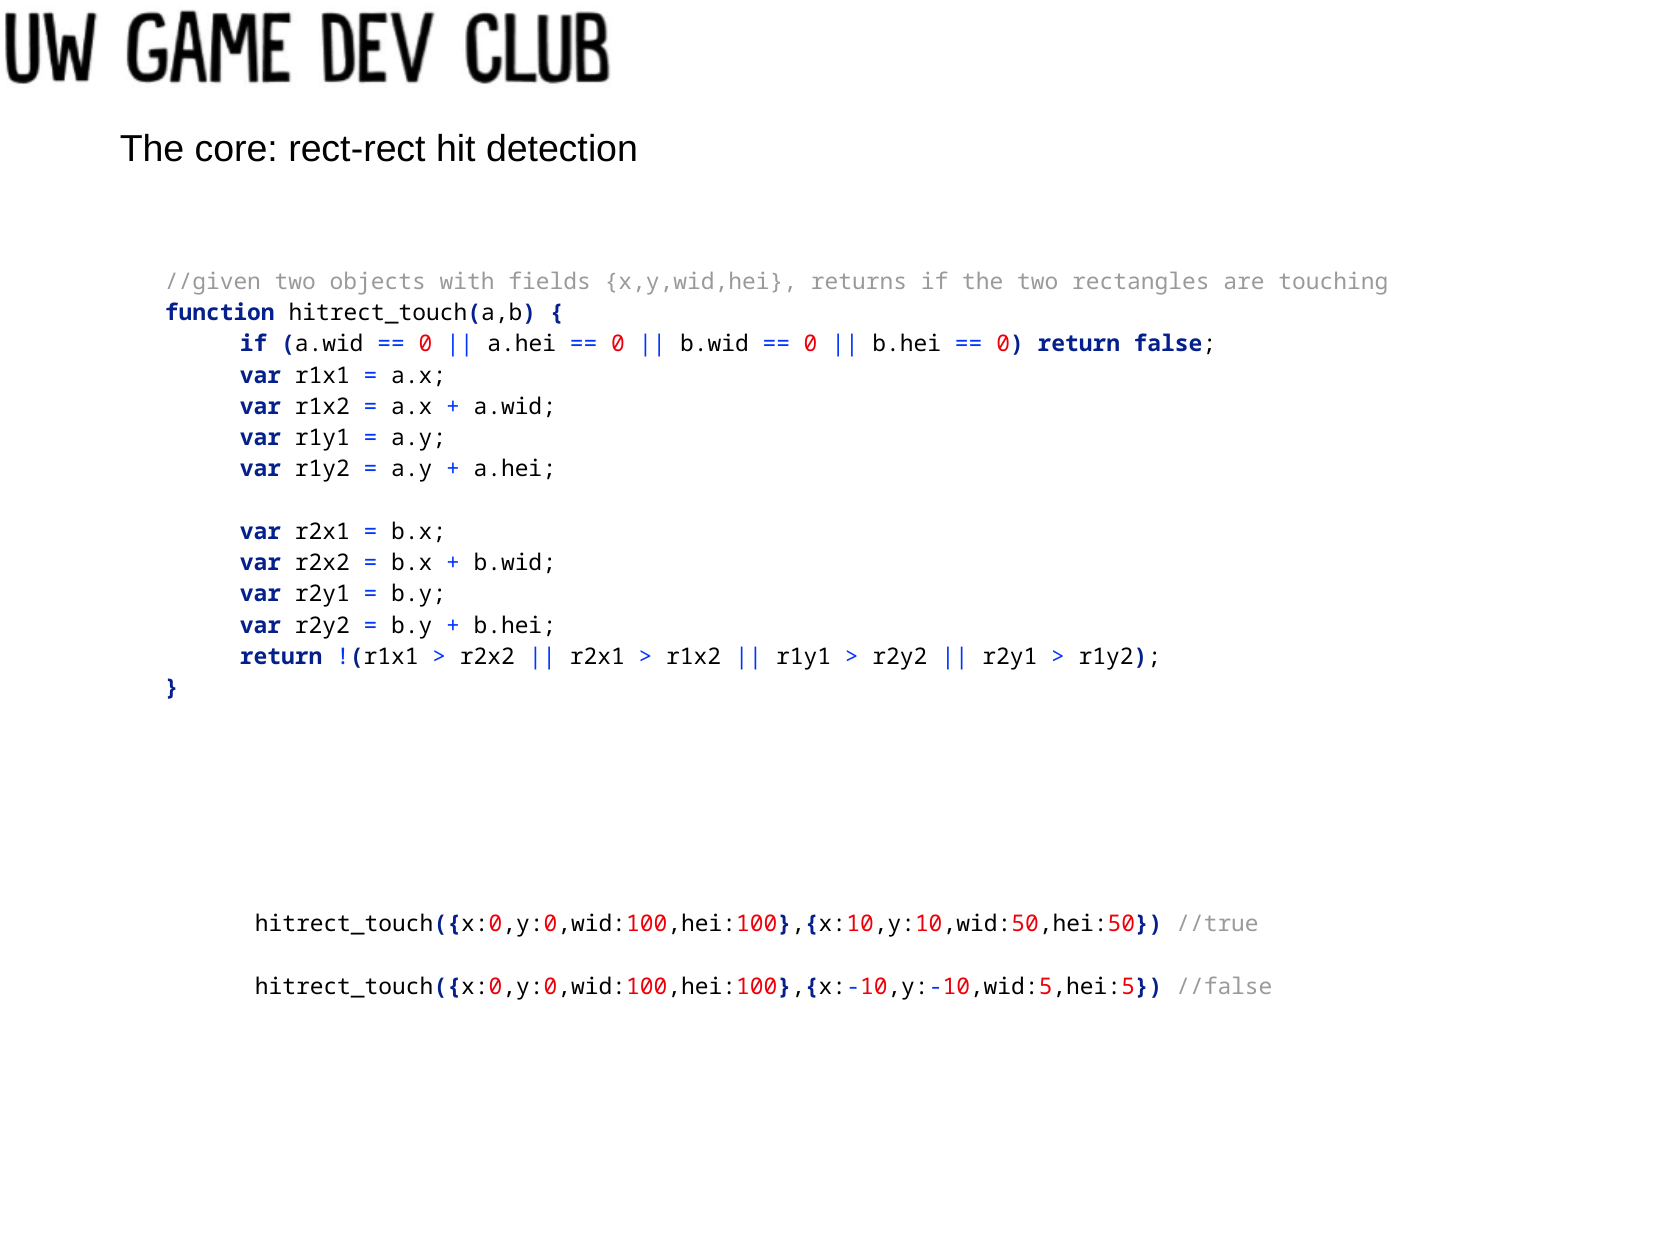

The core: rect-rect hit detection
//given two objects with fields {x,y,wid,hei}, returns if the two rectangles are touching
function hitrect_touch(a,b) {
	if (a.wid == 0 || a.hei == 0 || b.wid == 0 || b.hei == 0) return false;
	var r1x1 = a.x;
	var r1x2 = a.x + a.wid;
	var r1y1 = a.y;
	var r1y2 = a.y + a.hei;
	var r2x1 = b.x;
	var r2x2 = b.x + b.wid;
	var r2y1 = b.y;
	var r2y2 = b.y + b.hei;
	return !(r1x1 > r2x2 || r2x1 > r1x2 || r1y1 > r2y2 || r2y1 > r1y2);
}
hitrect_touch({x:0,y:0,wid:100,hei:100},{x:10,y:10,wid:50,hei:50}) //true
hitrect_touch({x:0,y:0,wid:100,hei:100},{x:-10,y:-10,wid:5,hei:5}) //false